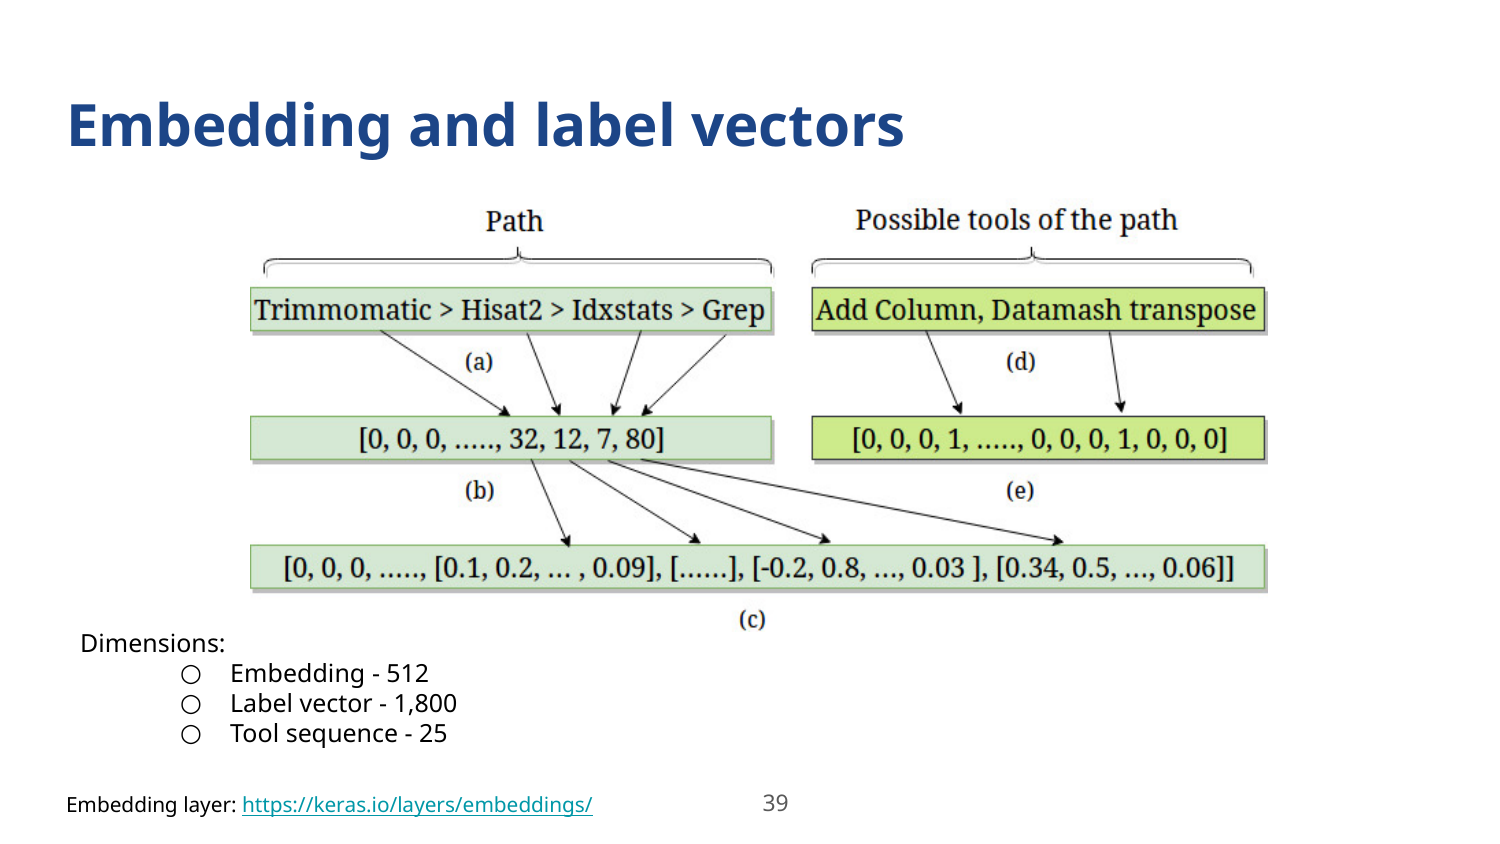

# Embedding and label vectors
Dimensions:
Embedding - 512
Label vector - 1,800
Tool sequence - 25
Embedding layer: https://keras.io/layers/embeddings/